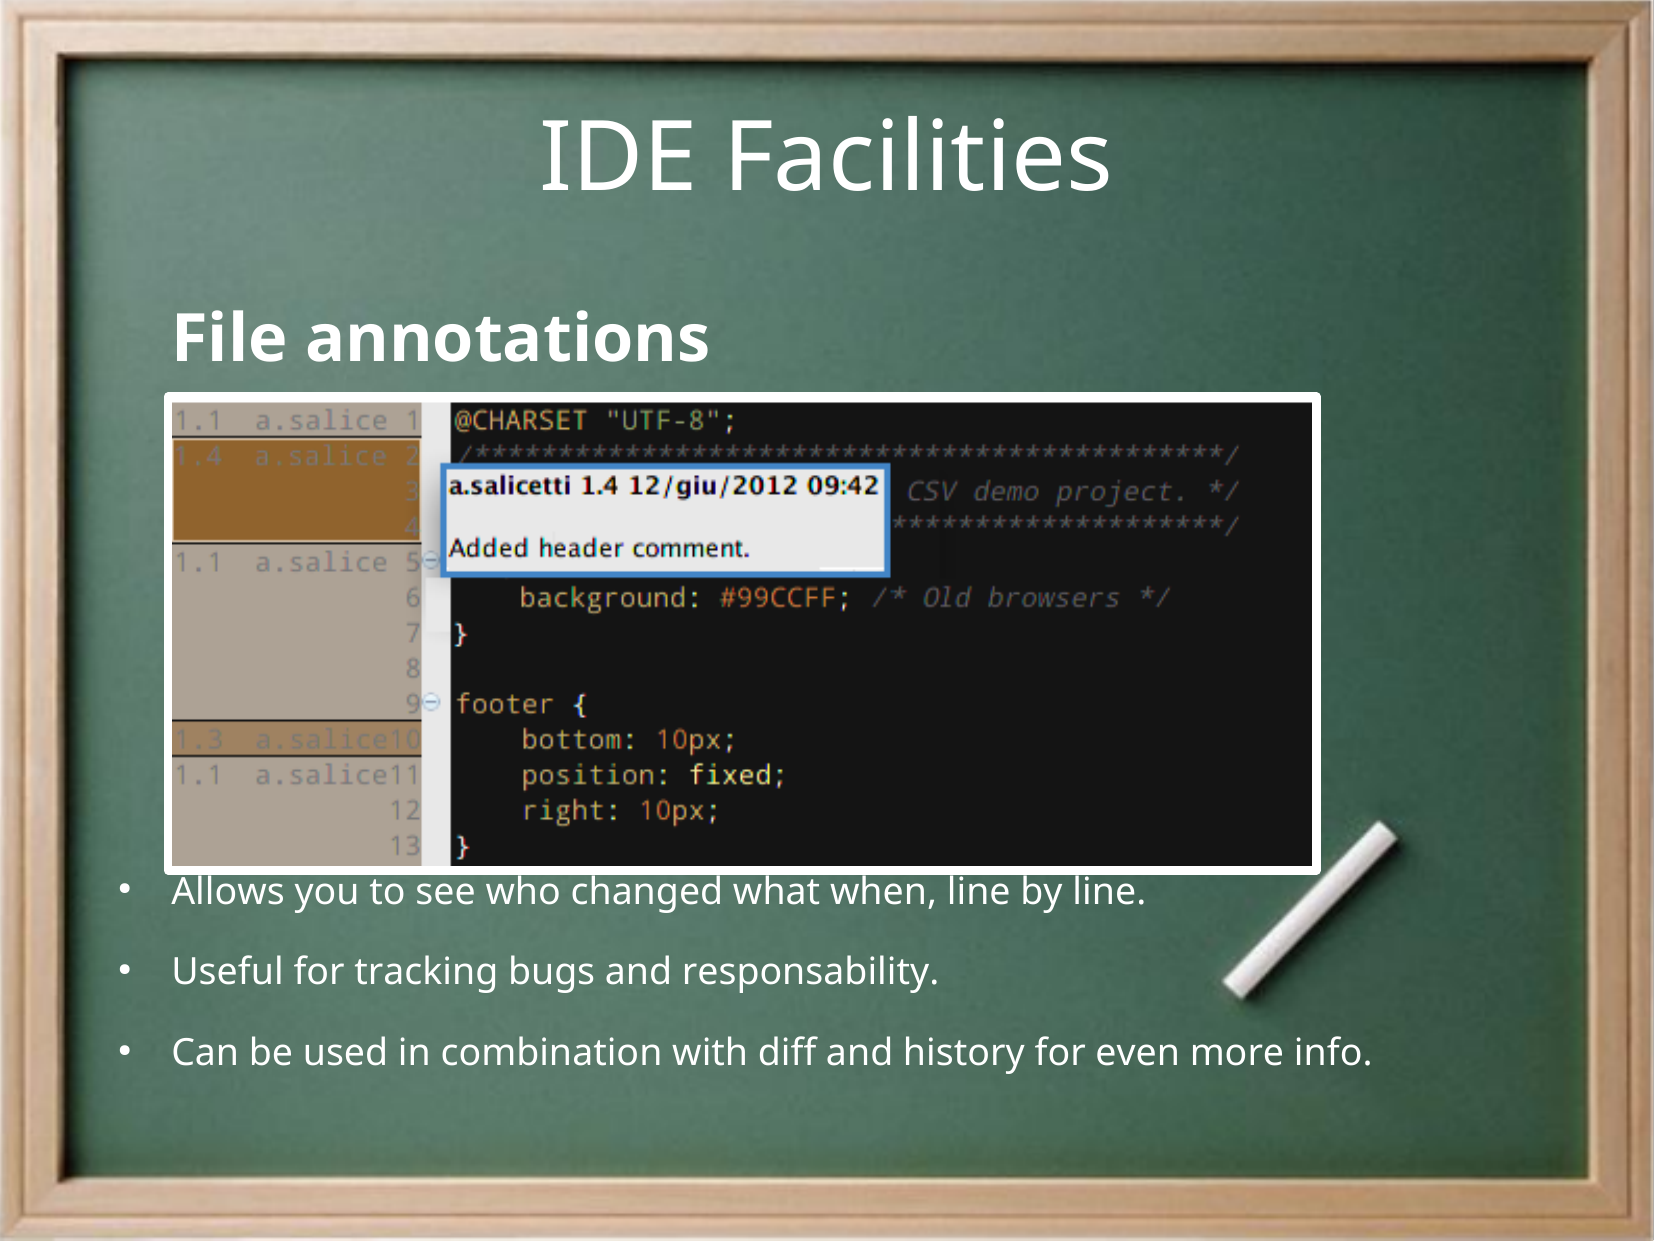

# IDE Facilities
File annotations
Allows you to see who changed what when, line by line.
Useful for tracking bugs and responsability.
Can be used in combination with diff and history for even more info.